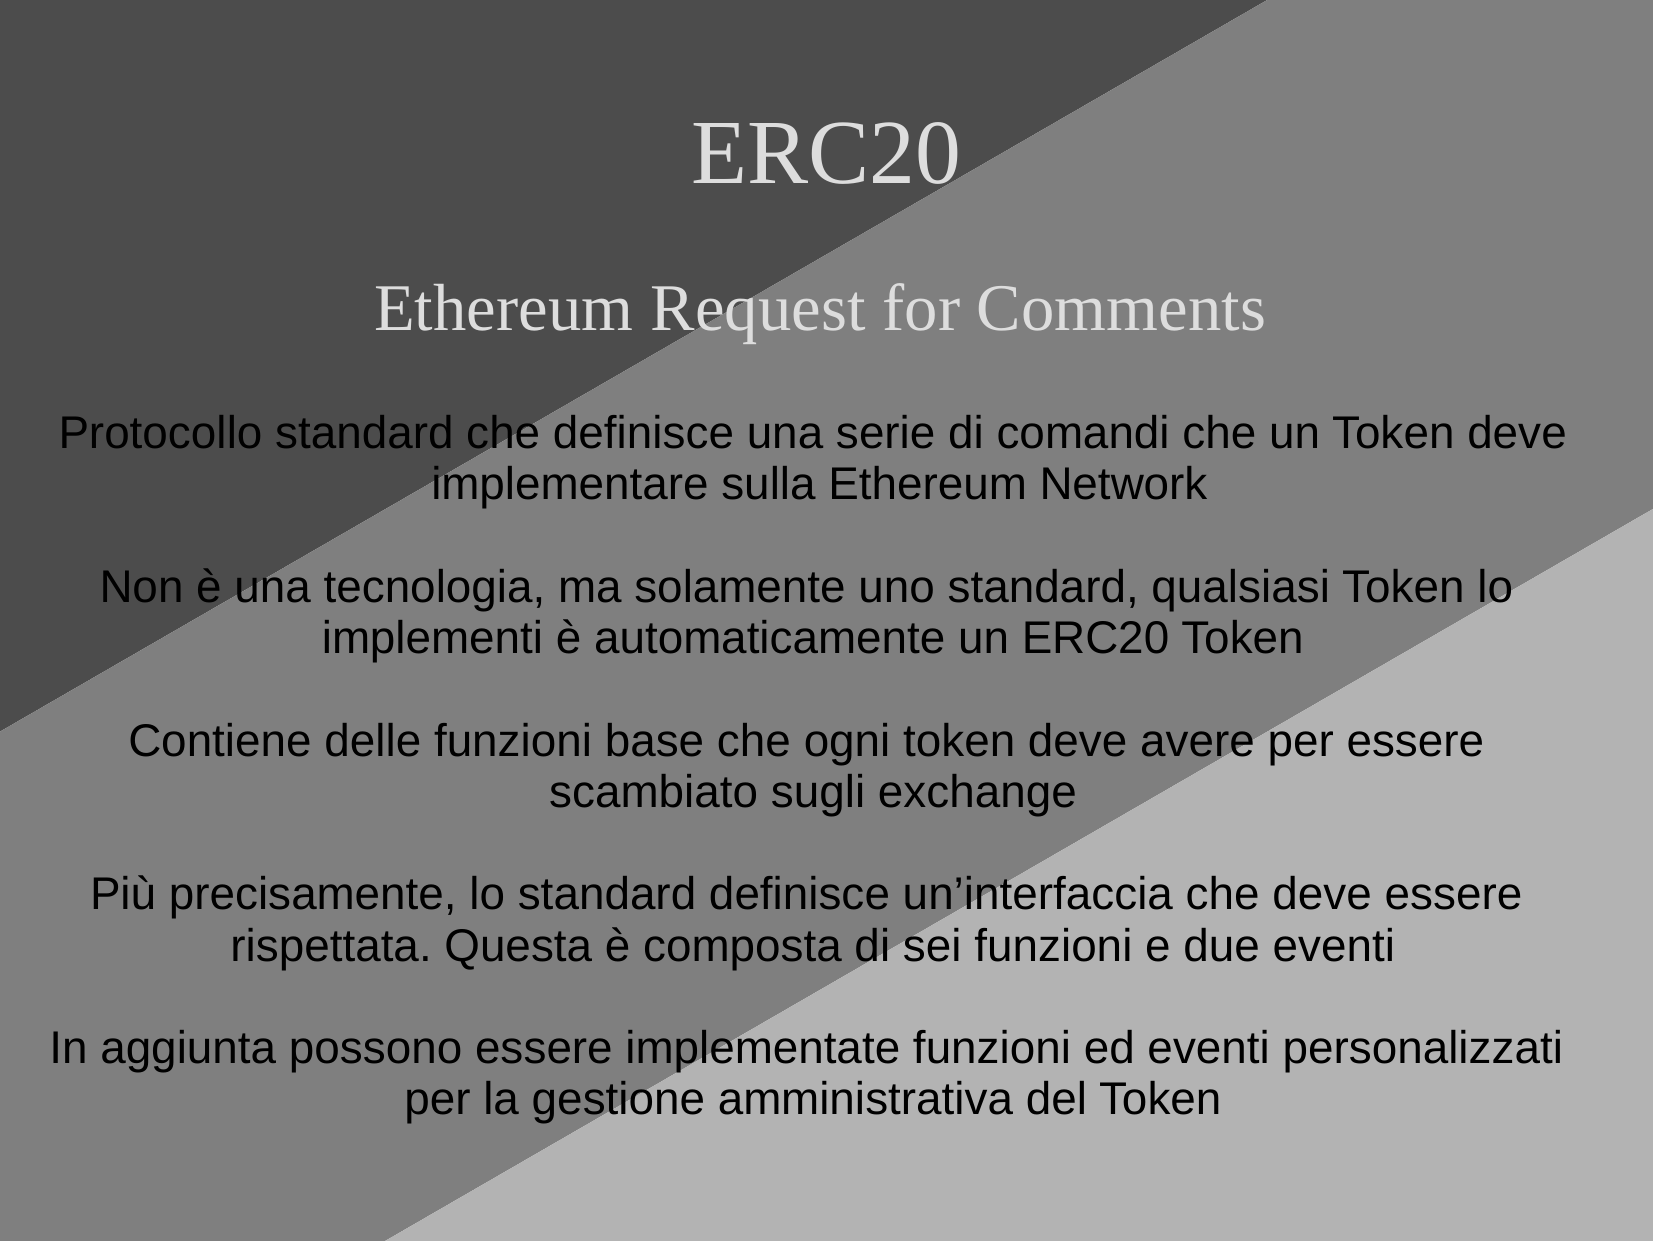

# ERC20
Ethereum Request for Comments
Protocollo standard che definisce una serie di comandi che un Token deve
 implementare sulla Ethereum Network
Non è una tecnologia, ma solamente uno standard, qualsiasi Token lo
implementi è automaticamente un ERC20 Token
Contiene delle funzioni base che ogni token deve avere per essere
scambiato sugli exchange
Più precisamente, lo standard definisce un’interfaccia che deve essere
rispettata. Questa è composta di sei funzioni e due eventi
In aggiunta possono essere implementate funzioni ed eventi personalizzati
per la gestione amministrativa del Token